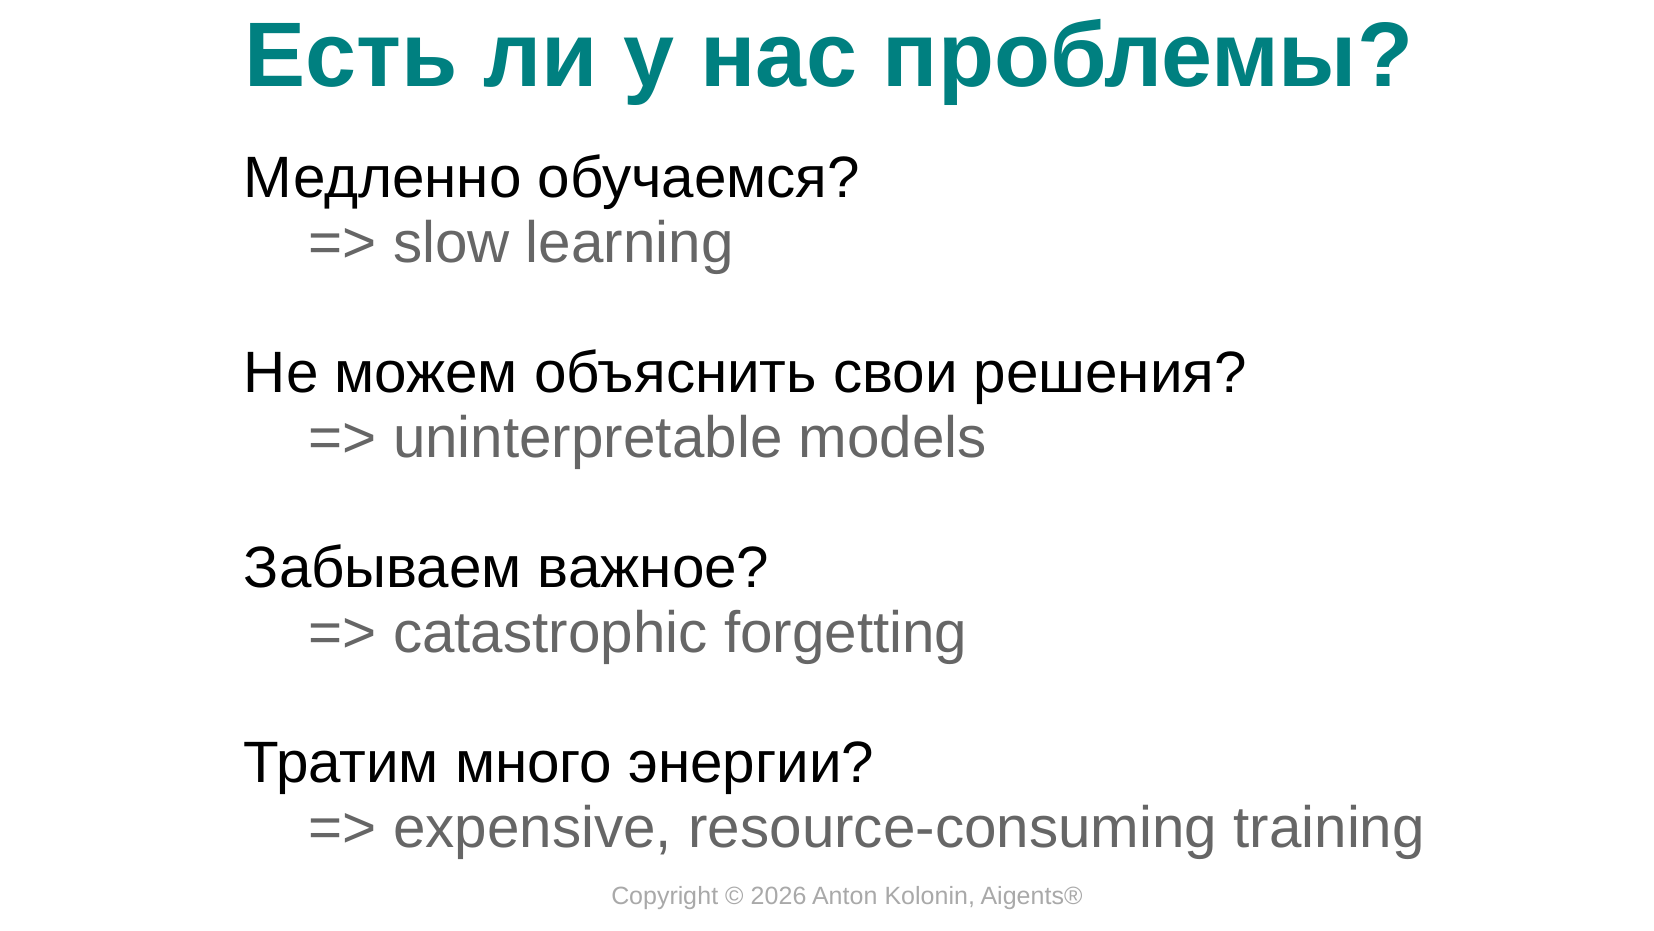

Есть ли у нас проблемы?
Медленно обучаемся?
 => slow learning
Не можем объяснить свои решения?
 => uninterpretable models
Забываем важное?
 => catastrophic forgetting
Тратим много энергии?
 => expensive, resource-consuming training
Copyright © 2026 Anton Kolonin, Aigents®